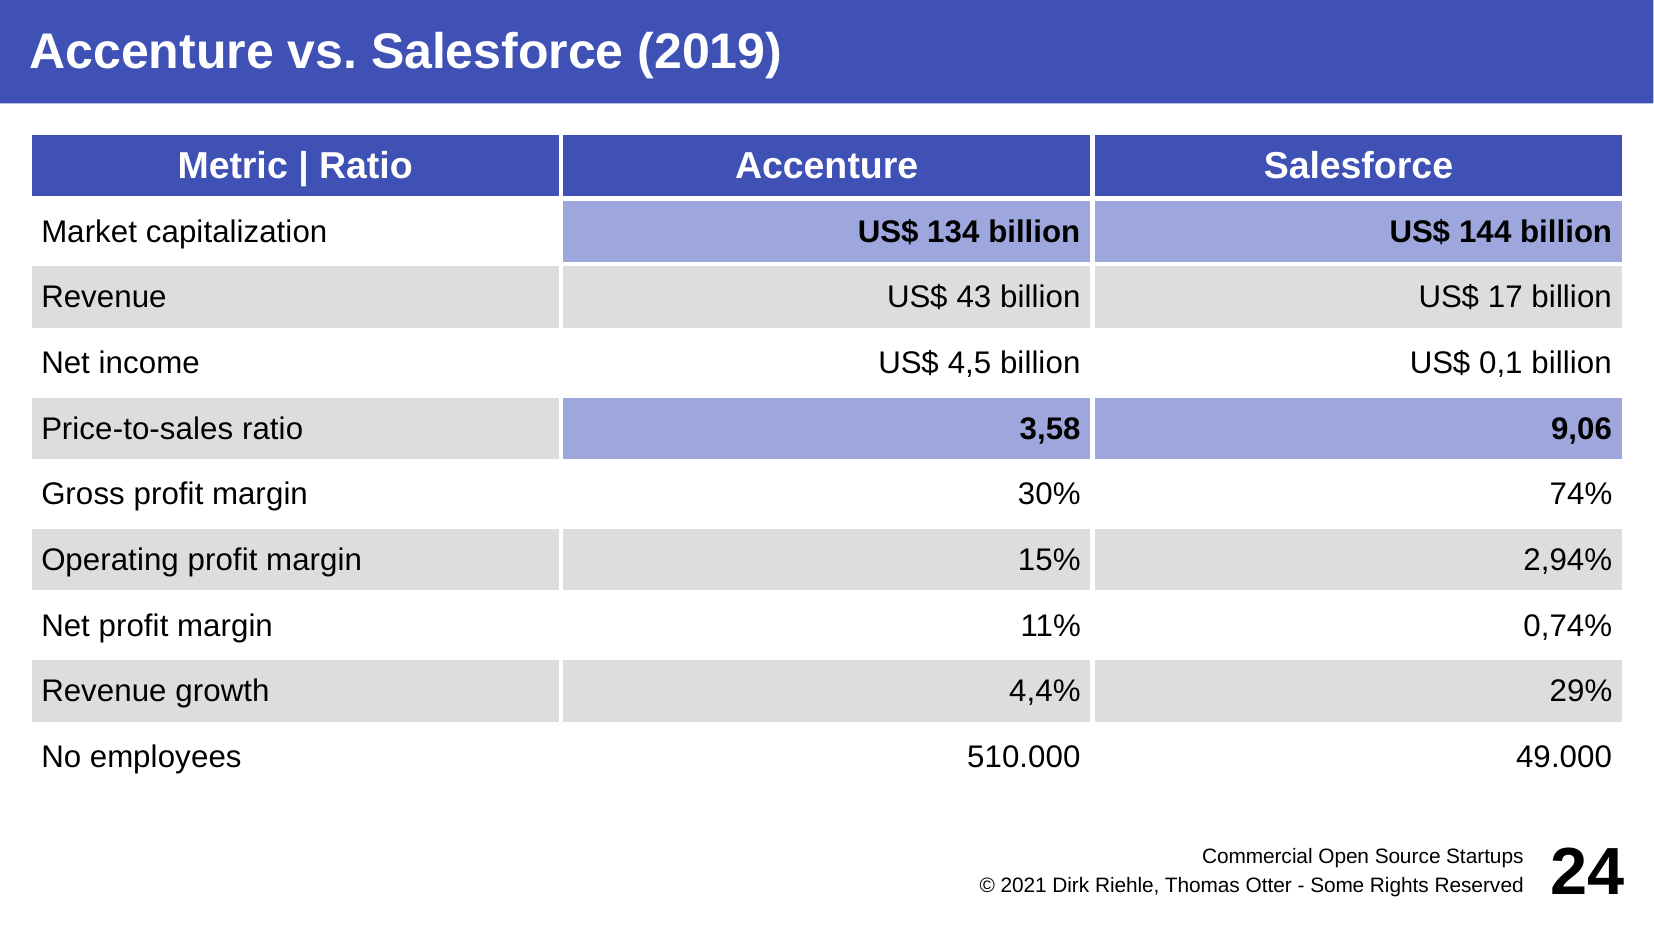

# Accenture vs. Salesforce (2019)
| Metric | Ratio | Accenture | Salesforce |
| --- | --- | --- |
| Market capitalization | US$ 134 billion | US$ 144 billion |
| Revenue | US$ 43 billion | US$ 17 billion |
| Net income | US$ 4,5 billion | US$ 0,1 billion |
| Price-to-sales ratio | 3,58 | 9,06 |
| Gross profit margin | 30% | 74% |
| Operating profit margin | 15% | 2,94% |
| Net profit margin | 11% | 0,74% |
| Revenue growth | 4,4% | 29% |
| No employees | 510.000 | 49.000 |
Commercial Open Source Startups
24
© 2021 Dirk Riehle, Thomas Otter - Some Rights Reserved